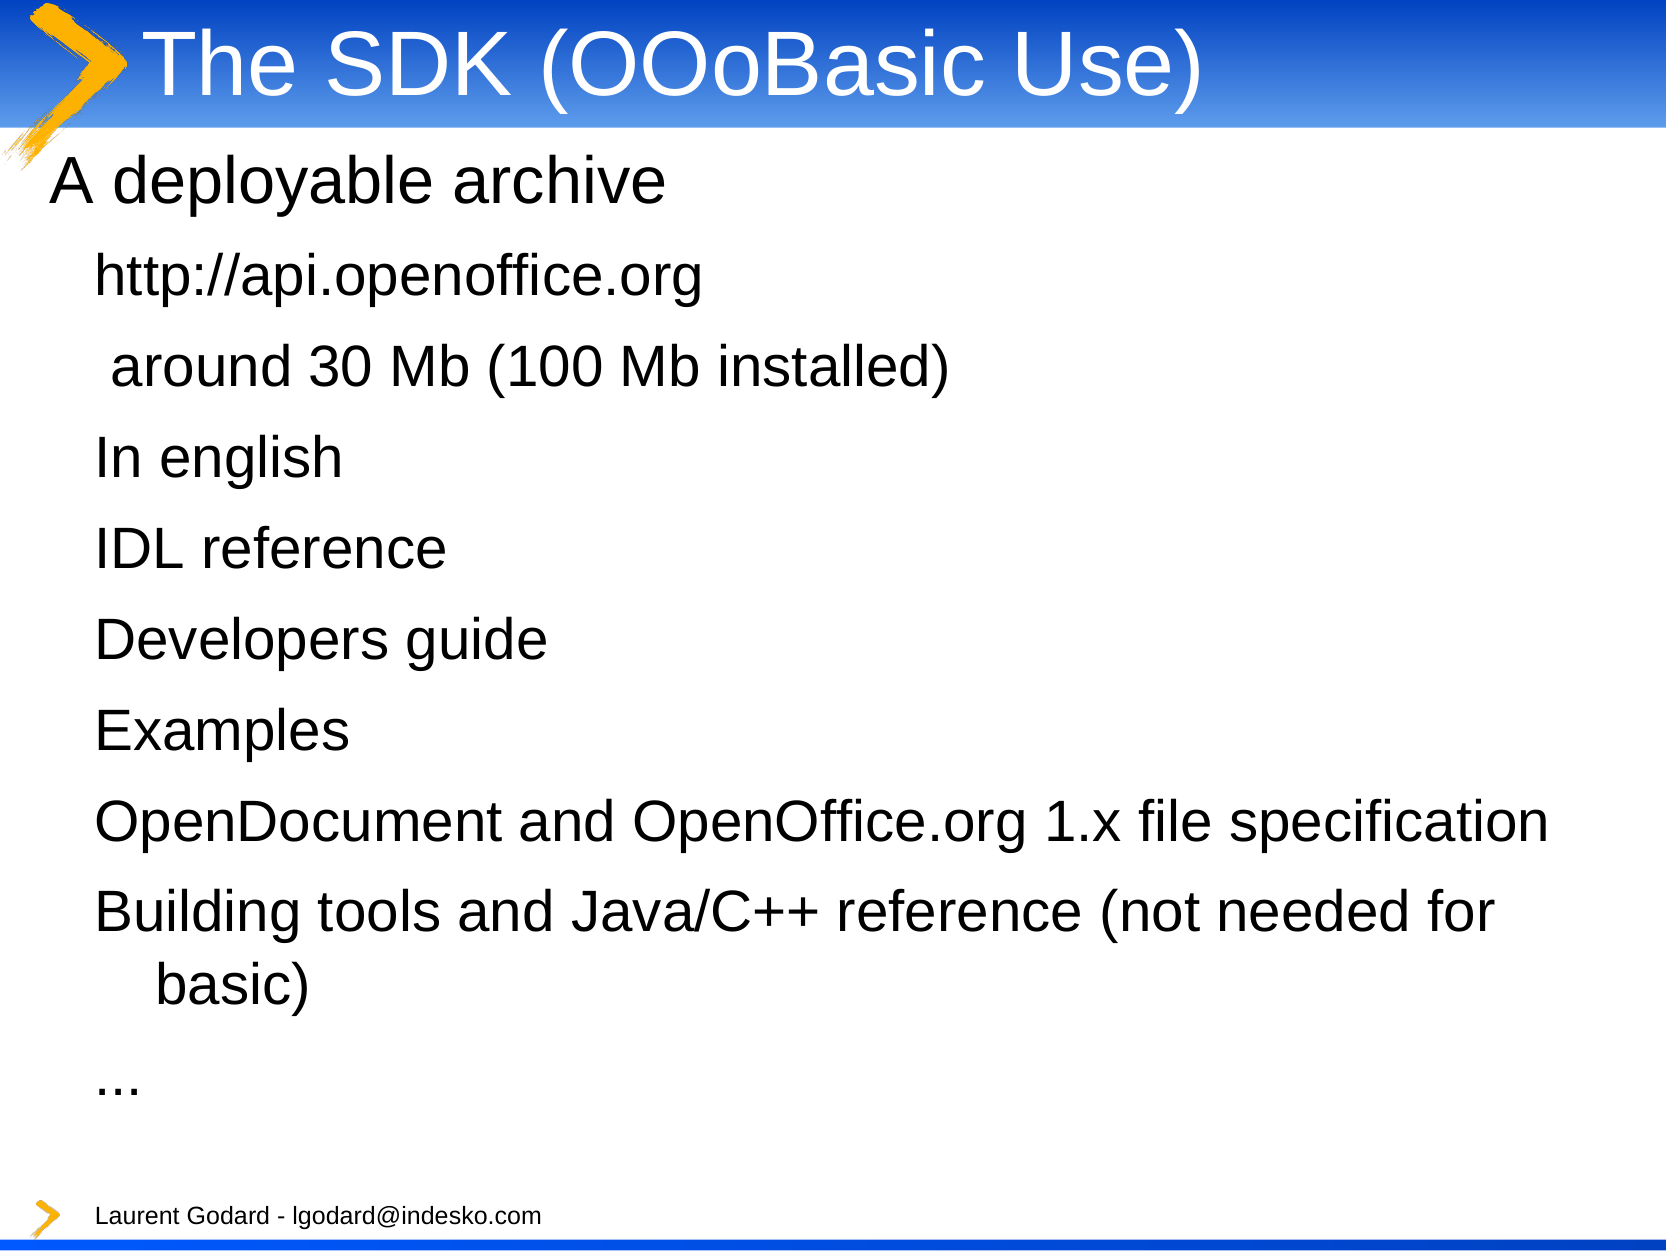

# The SDK (OOoBasic Use)
A deployable archive
http://api.openoffice.org
 around 30 Mb (100 Mb installed)
In english
IDL reference
Developers guide
Examples
OpenDocument and OpenOffice.org 1.x file specification
Building tools and Java/C++ reference (not needed for basic)
...